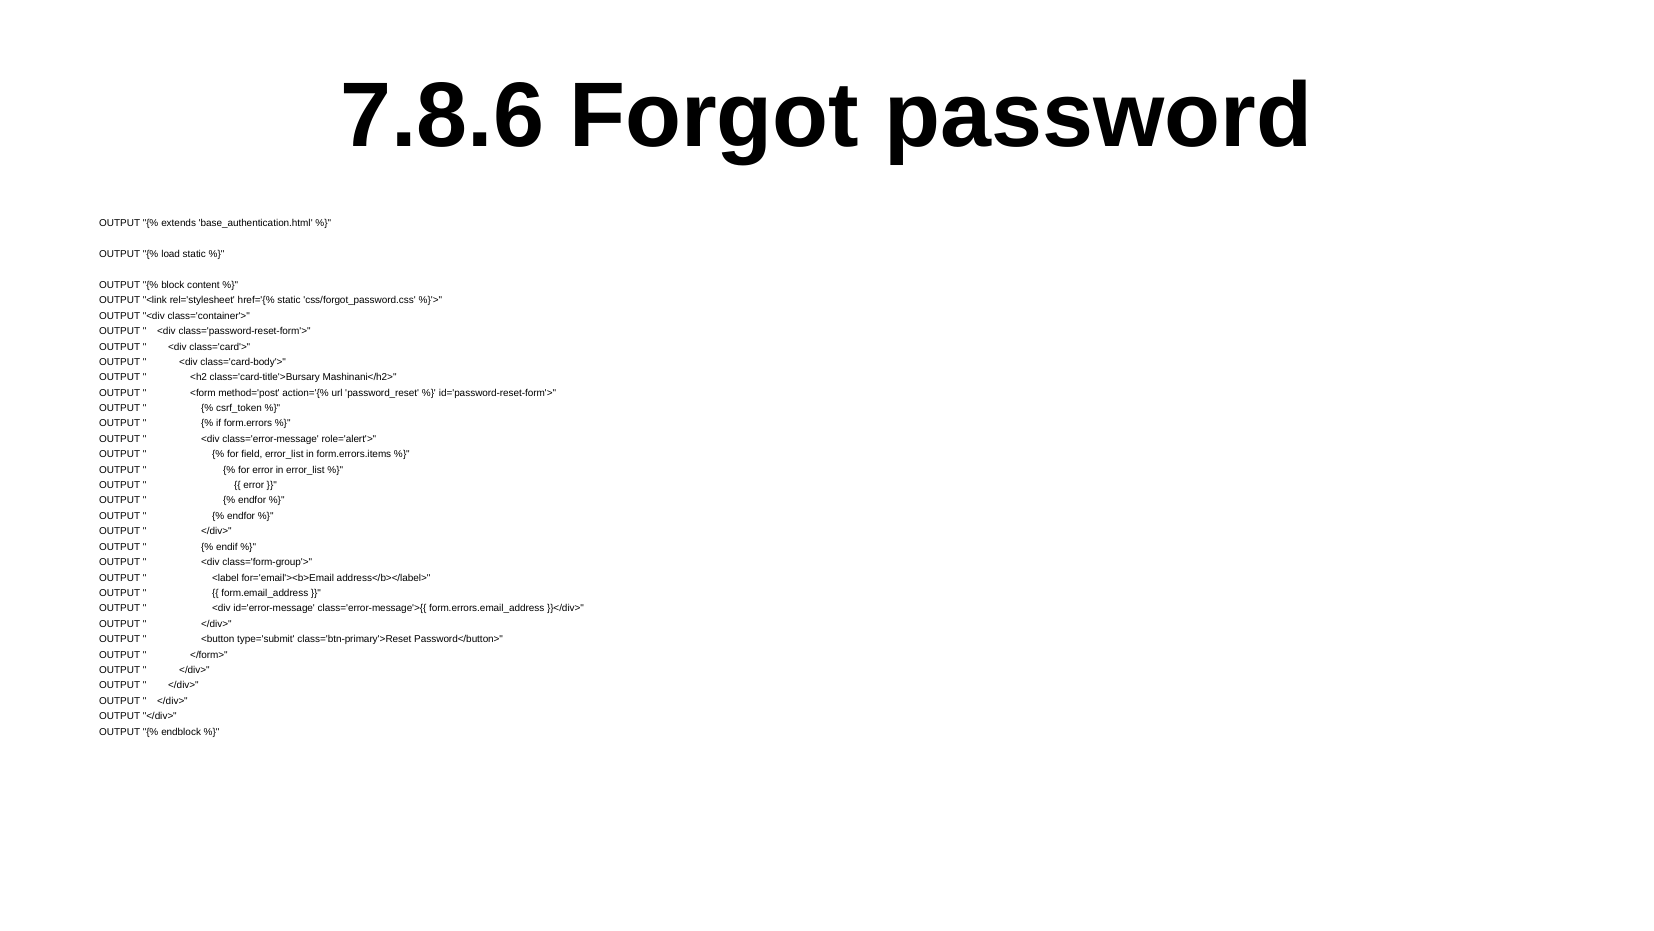

# 7.8.6 Forgot password
OUTPUT "{% extends 'base_authentication.html' %}"
OUTPUT "{% load static %}"
OUTPUT "{% block content %}"
OUTPUT "<link rel='stylesheet' href='{% static 'css/forgot_password.css' %}'>"
OUTPUT "<div class='container'>"
OUTPUT " <div class='password-reset-form'>"
OUTPUT " <div class='card'>"
OUTPUT " <div class='card-body'>"
OUTPUT " <h2 class='card-title'>Bursary Mashinani</h2>"
OUTPUT " <form method='post' action='{% url 'password_reset' %}' id='password-reset-form'>"
OUTPUT " {% csrf_token %}"
OUTPUT " {% if form.errors %}"
OUTPUT " <div class='error-message' role='alert'>"
OUTPUT " {% for field, error_list in form.errors.items %}"
OUTPUT " {% for error in error_list %}"
OUTPUT " {{ error }}"
OUTPUT " {% endfor %}"
OUTPUT " {% endfor %}"
OUTPUT " </div>"
OUTPUT " {% endif %}"
OUTPUT " <div class='form-group'>"
OUTPUT " <label for='email'><b>Email address</b></label>"
OUTPUT " {{ form.email_address }}"
OUTPUT " <div id='error-message' class='error-message'>{{ form.errors.email_address }}</div>"
OUTPUT " </div>"
OUTPUT " <button type='submit' class='btn-primary'>Reset Password</button>"
OUTPUT " </form>"
OUTPUT " </div>"
OUTPUT " </div>"
OUTPUT " </div>"
OUTPUT "</div>"
OUTPUT "{% endblock %}"